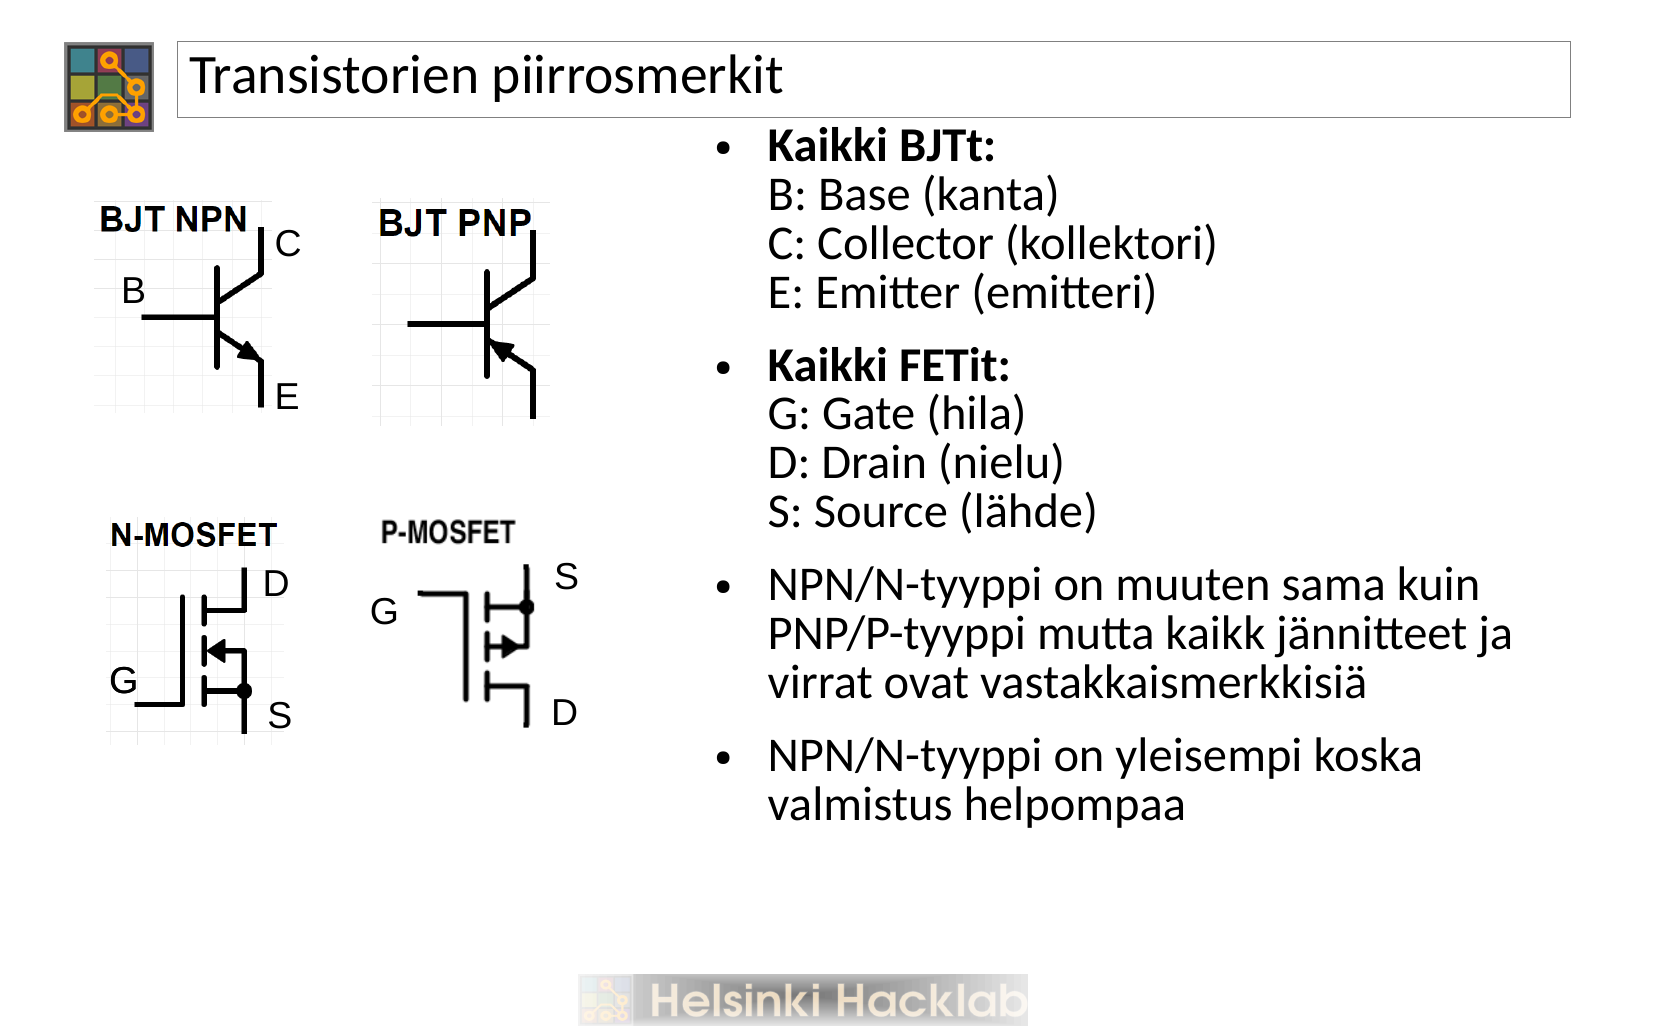

# Transistorien piirrosmerkit
Kaikki BJTt:
B: Base (kanta)
C: Collector (kollektori)
E: Emitter (emitteri)
Kaikki FETit:
G: Gate (hila)
D: Drain (nielu)
S: Source (lähde)
NPN/N-tyyppi on muuten sama kuin PNP/P-tyyppi mutta kaikk jännitteet ja virrat ovat vastakkaismerkkisiä
NPN/N-tyyppi on yleisempi koska valmistus helpompaa
C
B
E
S
G
D
D
G
G
S